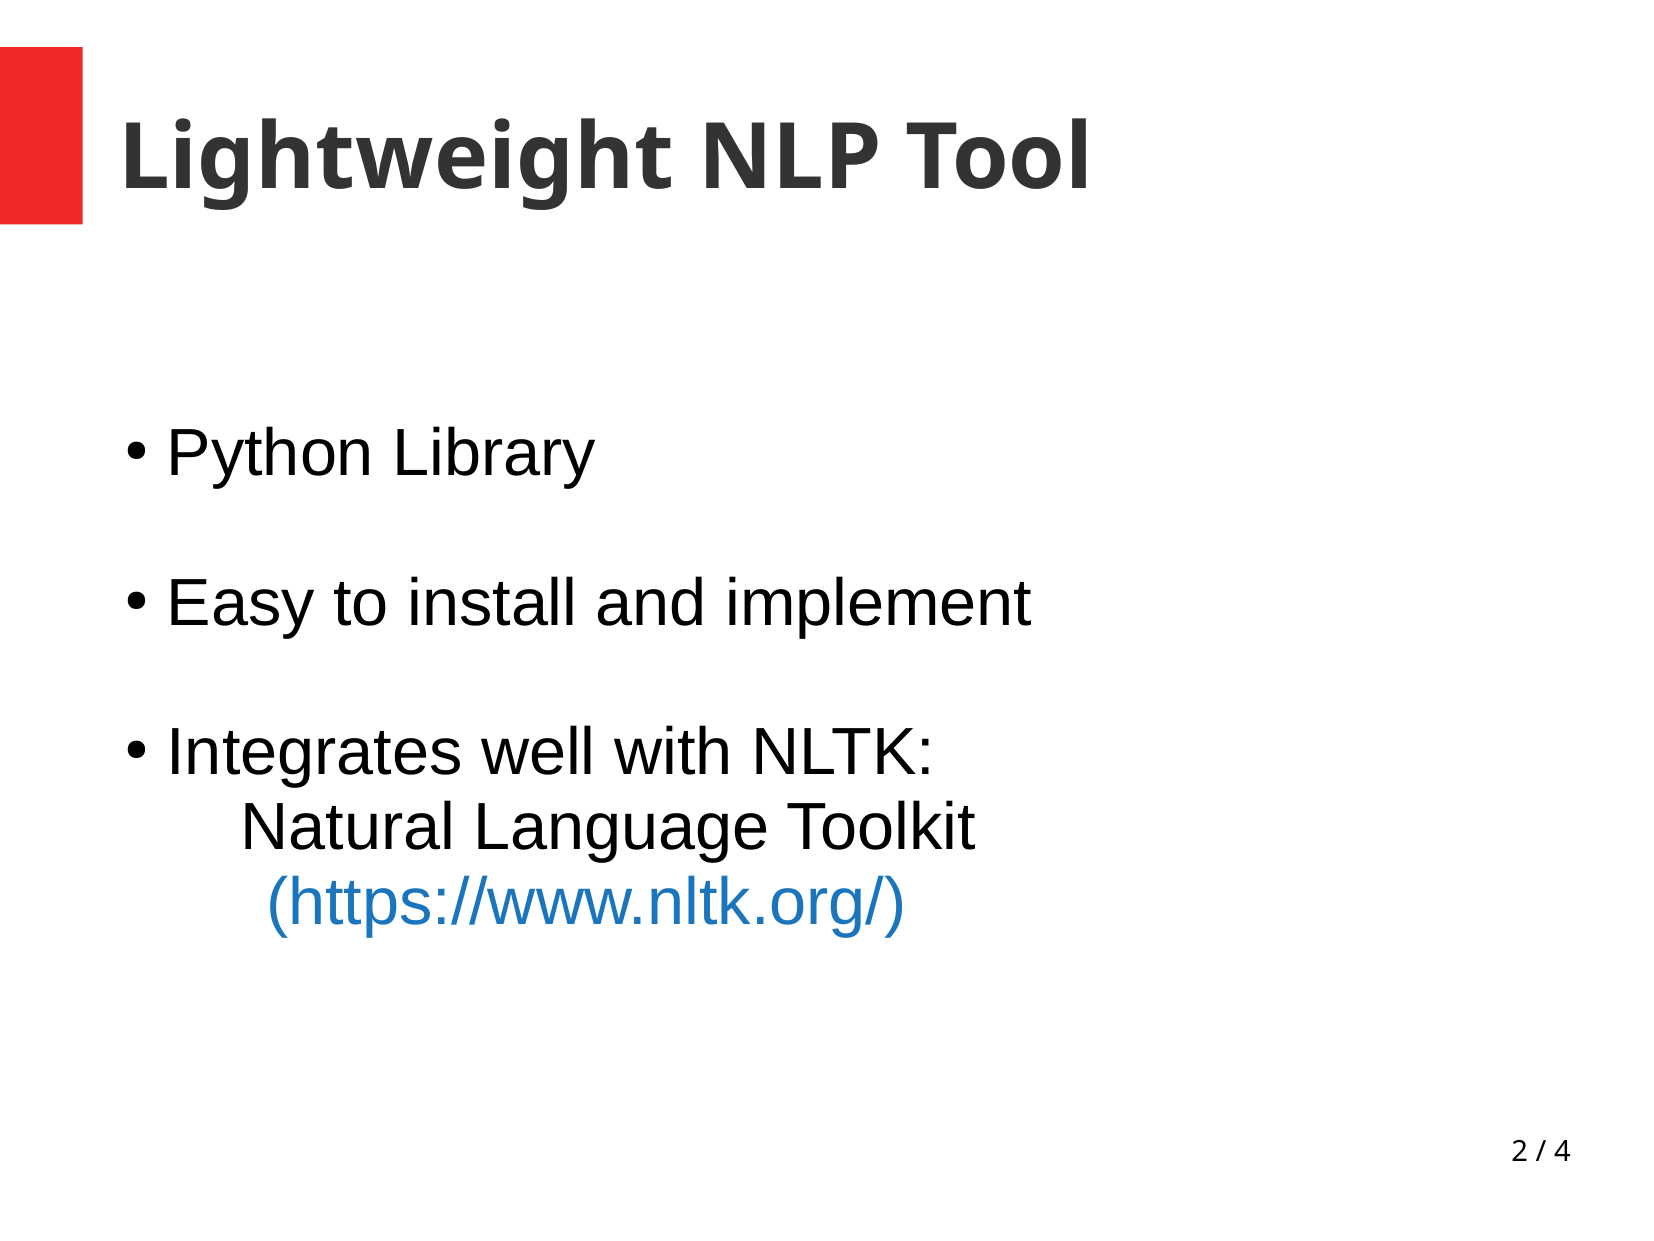

# Lightweight NLP Tool
 Python Library
 Easy to install and implement
 Integrates well with NLTK:
 Natural Language Toolkit
(https://www.nltk.org/)
2